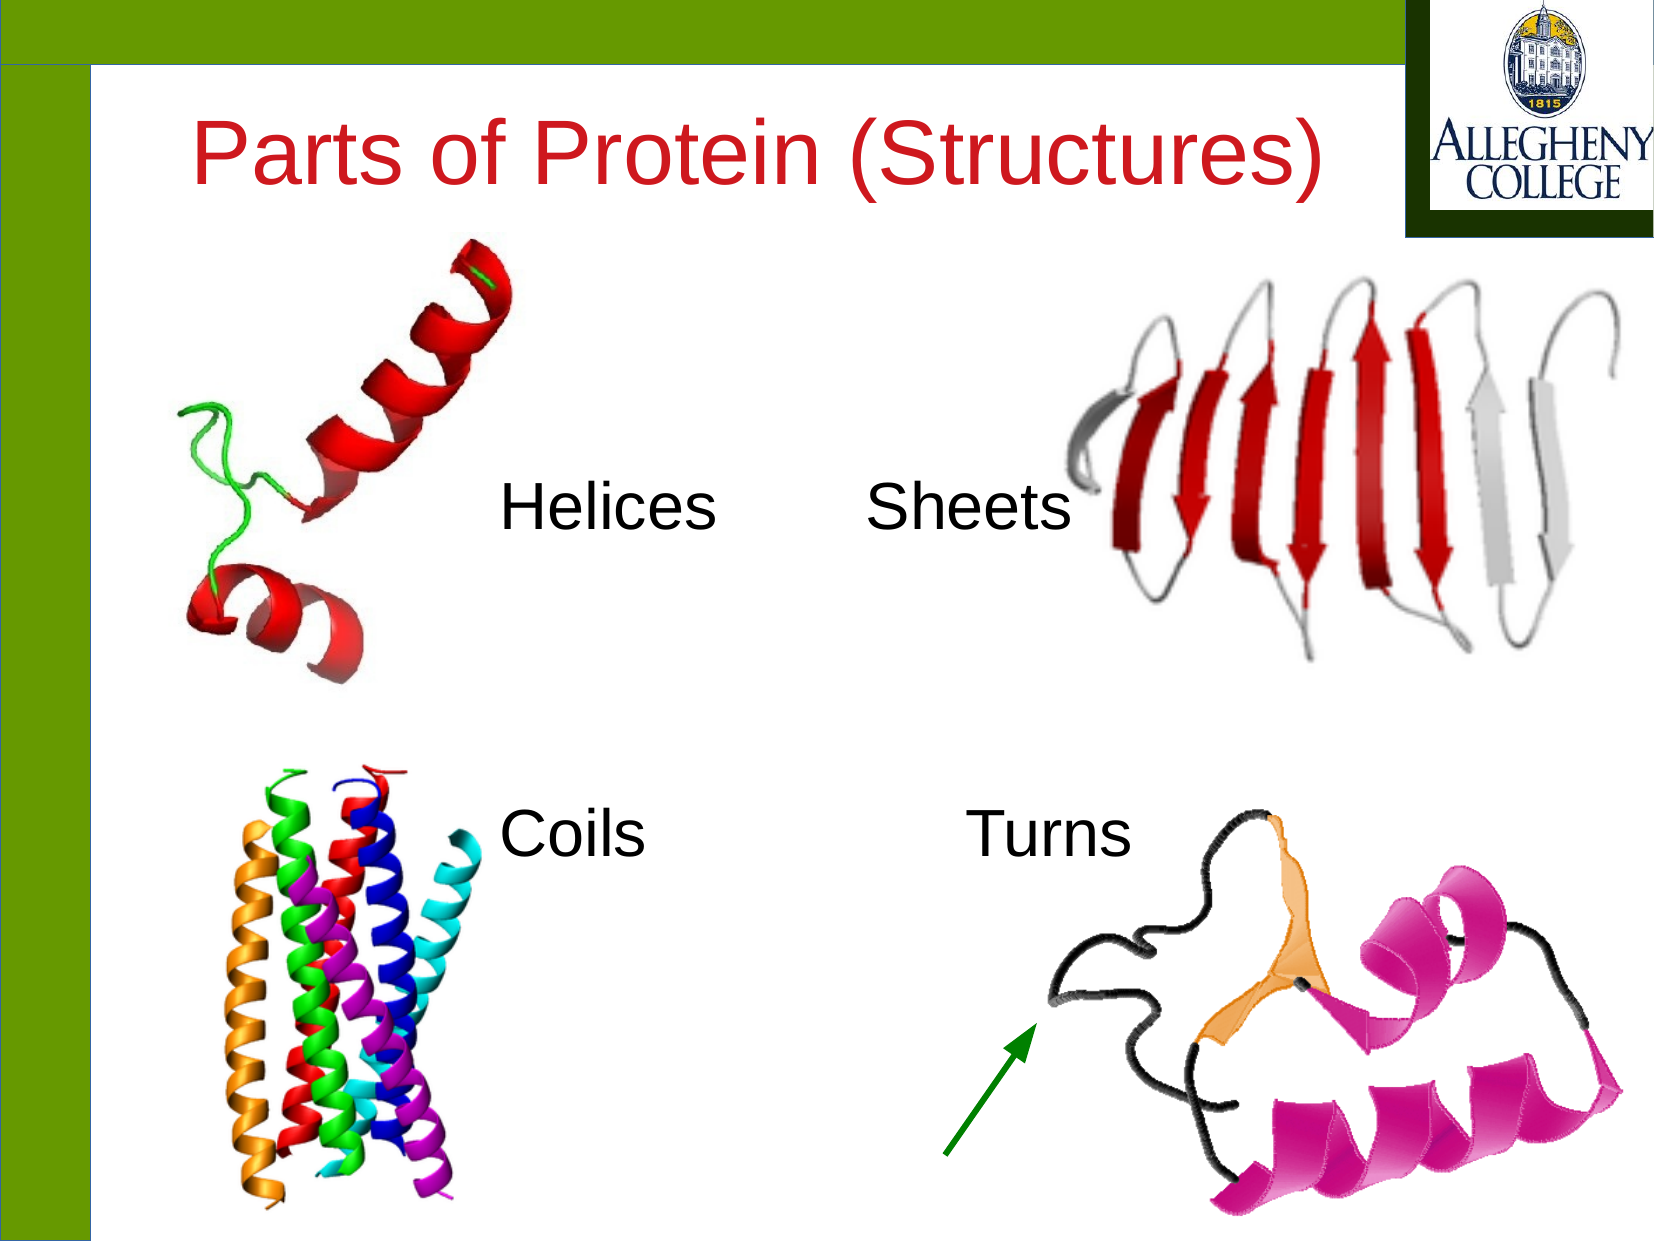

# Parts of Protein (Structures)
Helices Sheets
Coils				 Turns